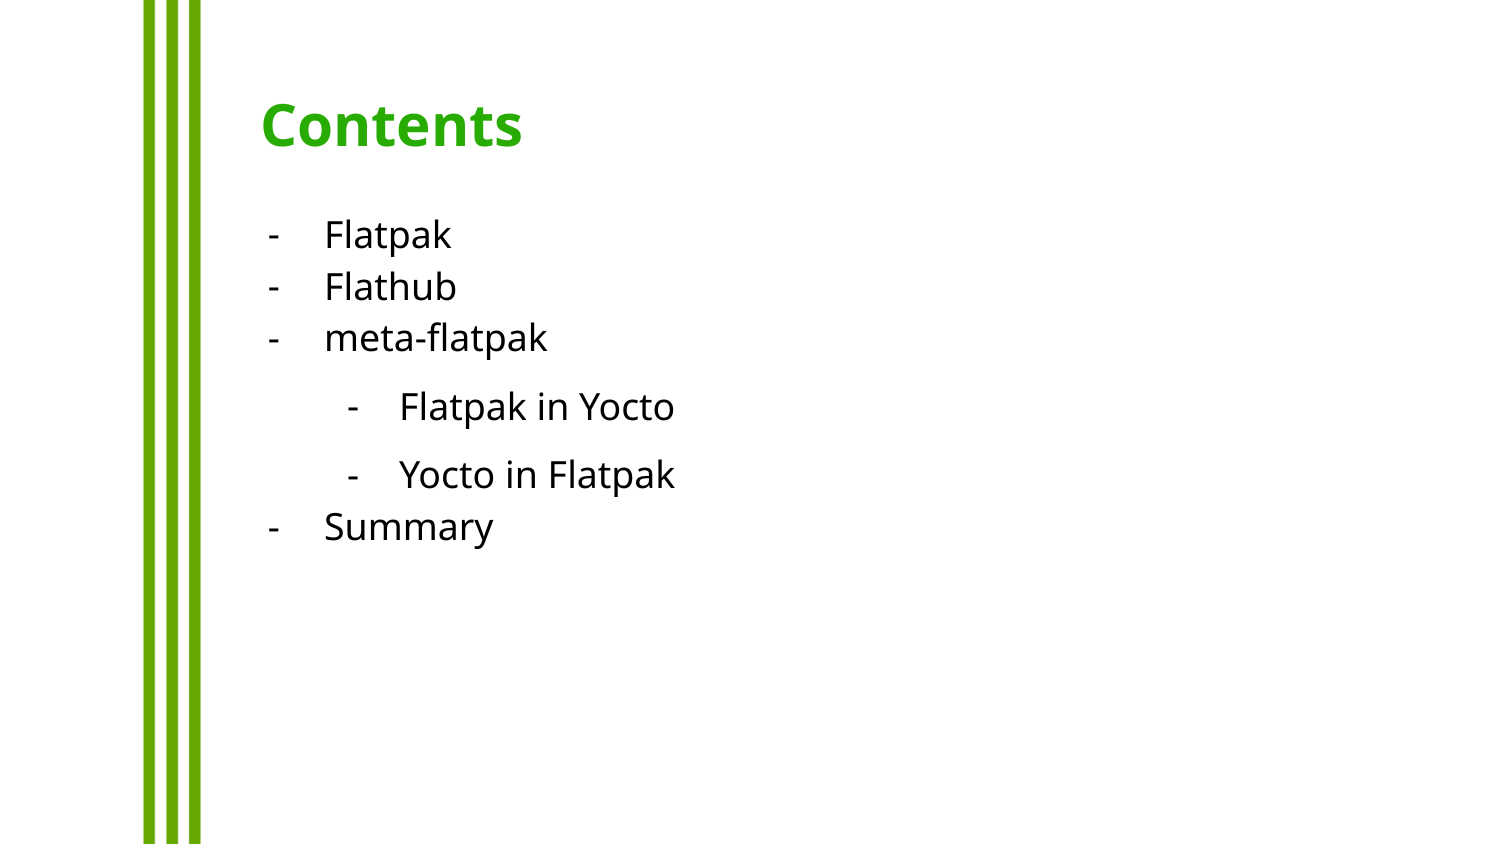

# Contents
Flatpak
Flathub
meta-flatpak
Flatpak in Yocto
Yocto in Flatpak
Summary